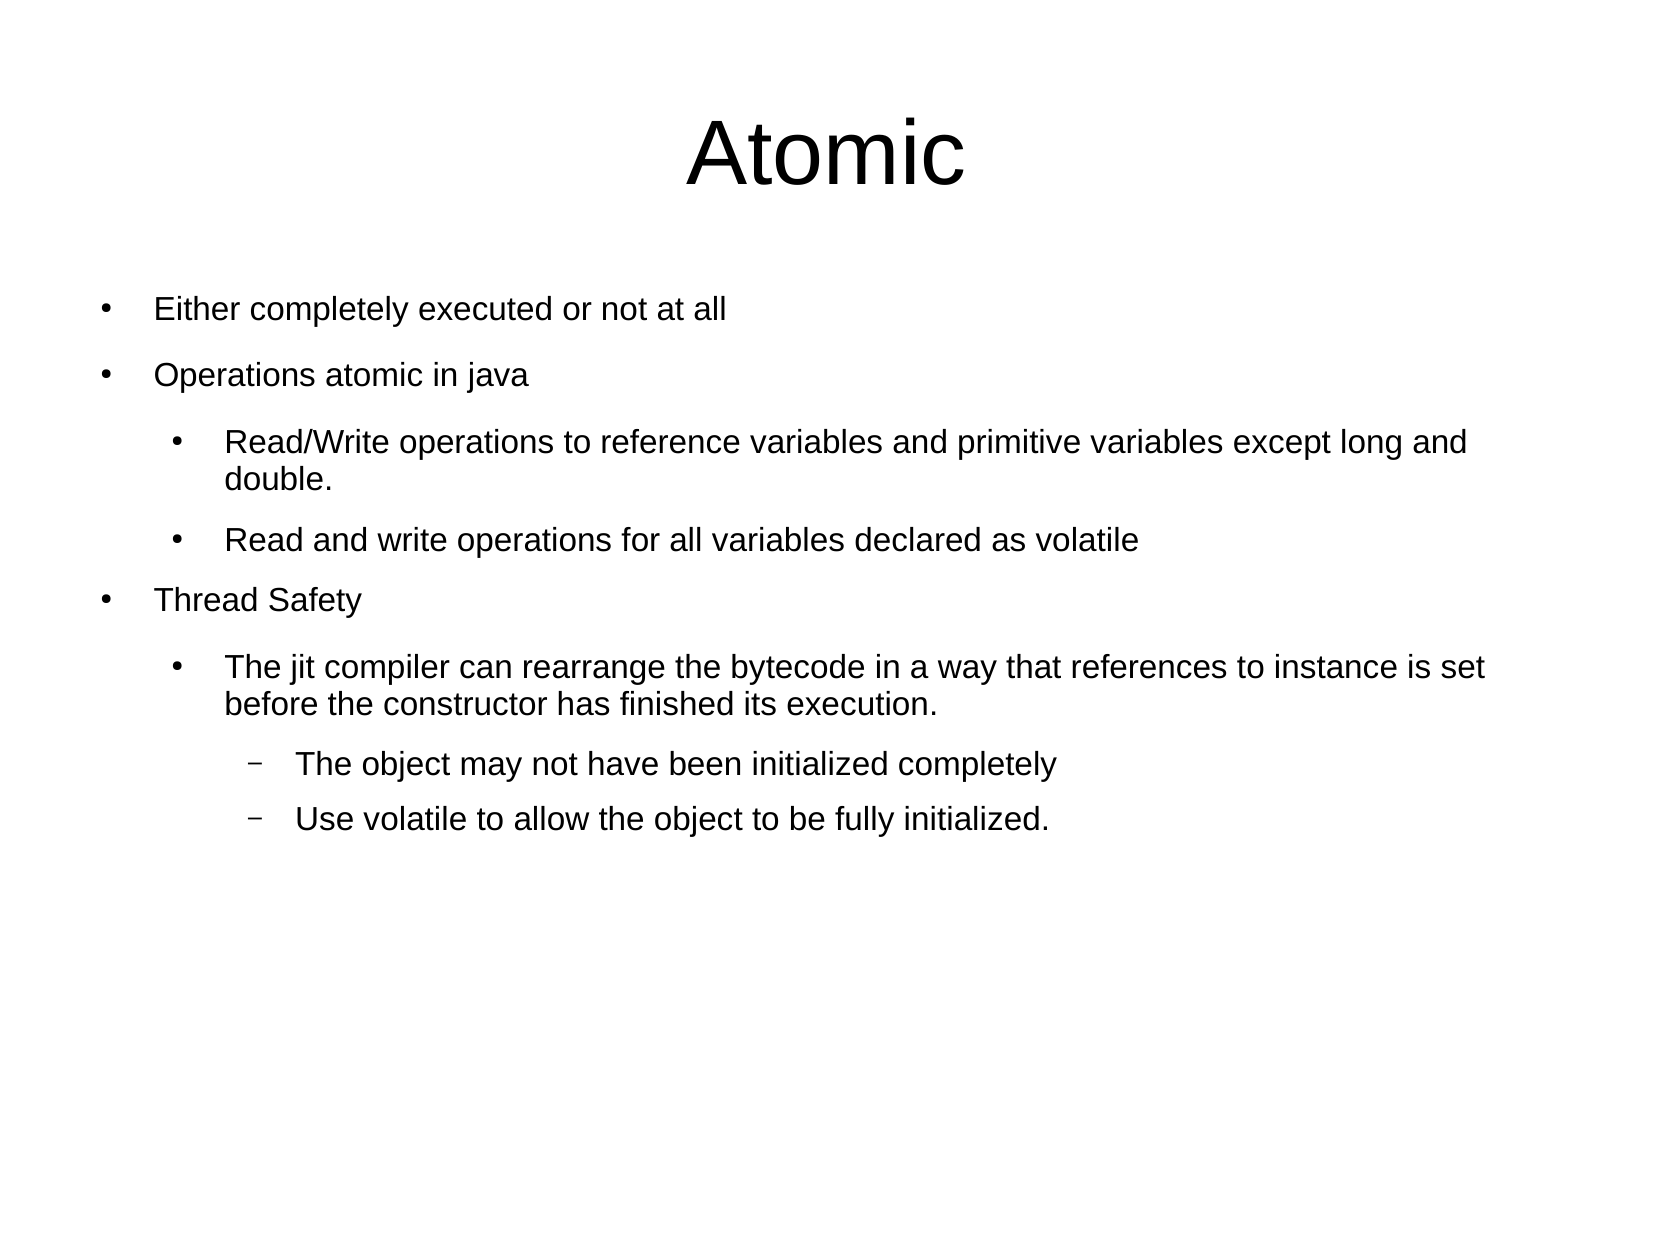

# Atomic
Either completely executed or not at all
Operations atomic in java
Read/Write operations to reference variables and primitive variables except long and double.
Read and write operations for all variables declared as volatile
Thread Safety
The jit compiler can rearrange the bytecode in a way that references to instance is set before the constructor has finished its execution.
The object may not have been initialized completely
Use volatile to allow the object to be fully initialized.